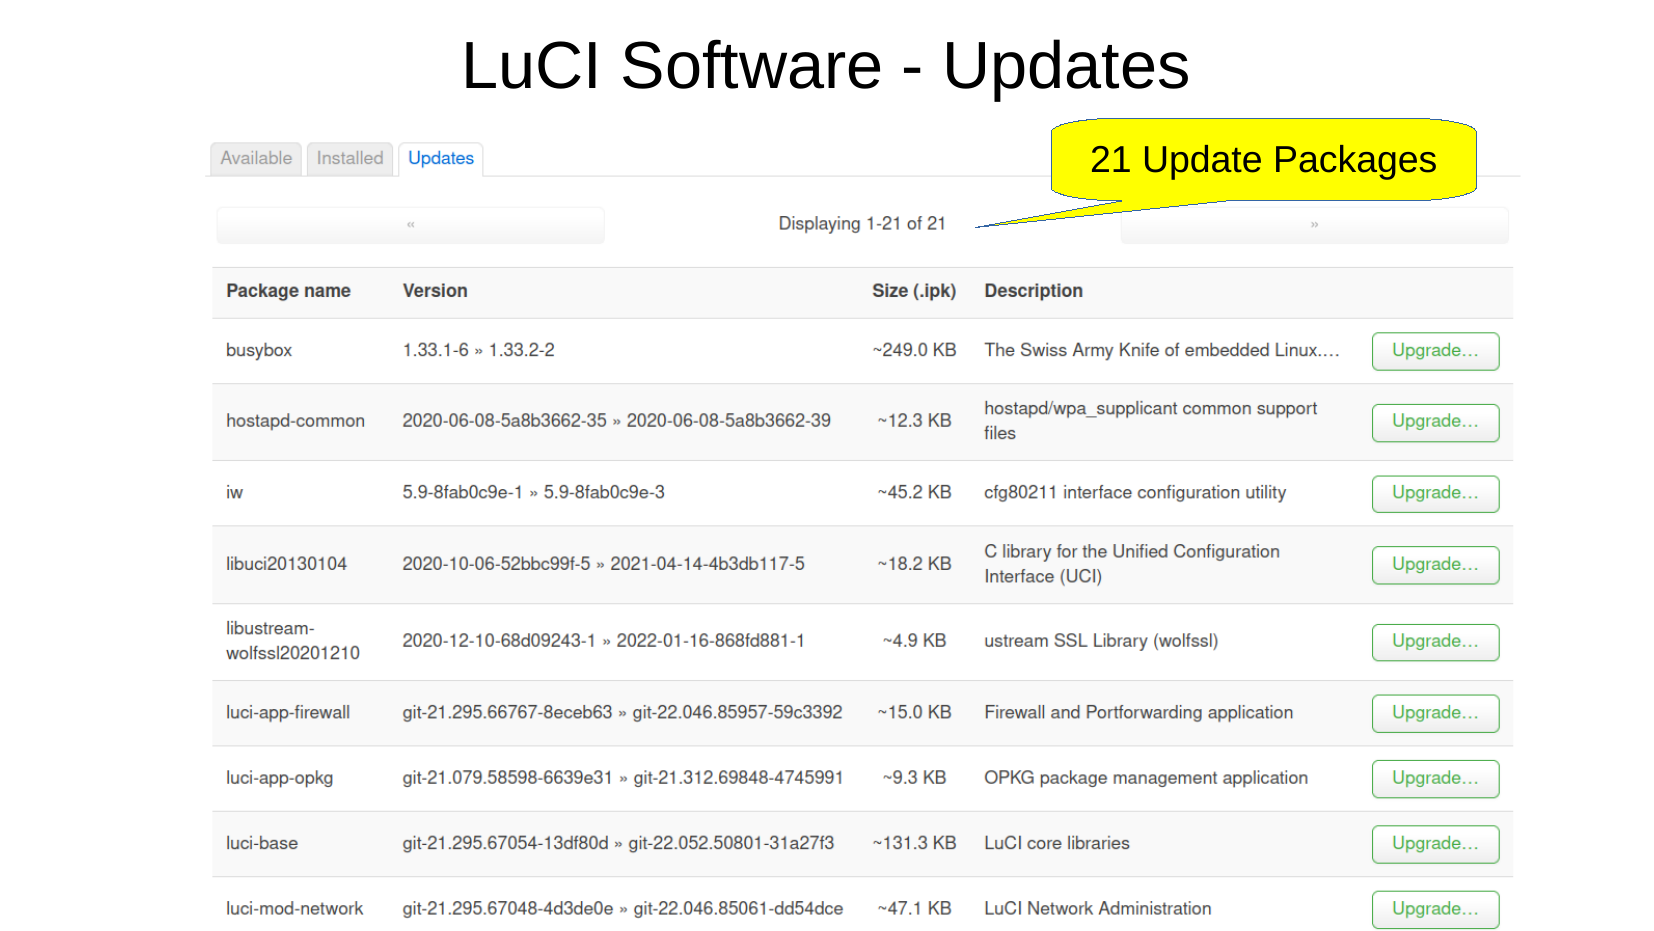

# LuCI Software - Updates
21 Update Packages